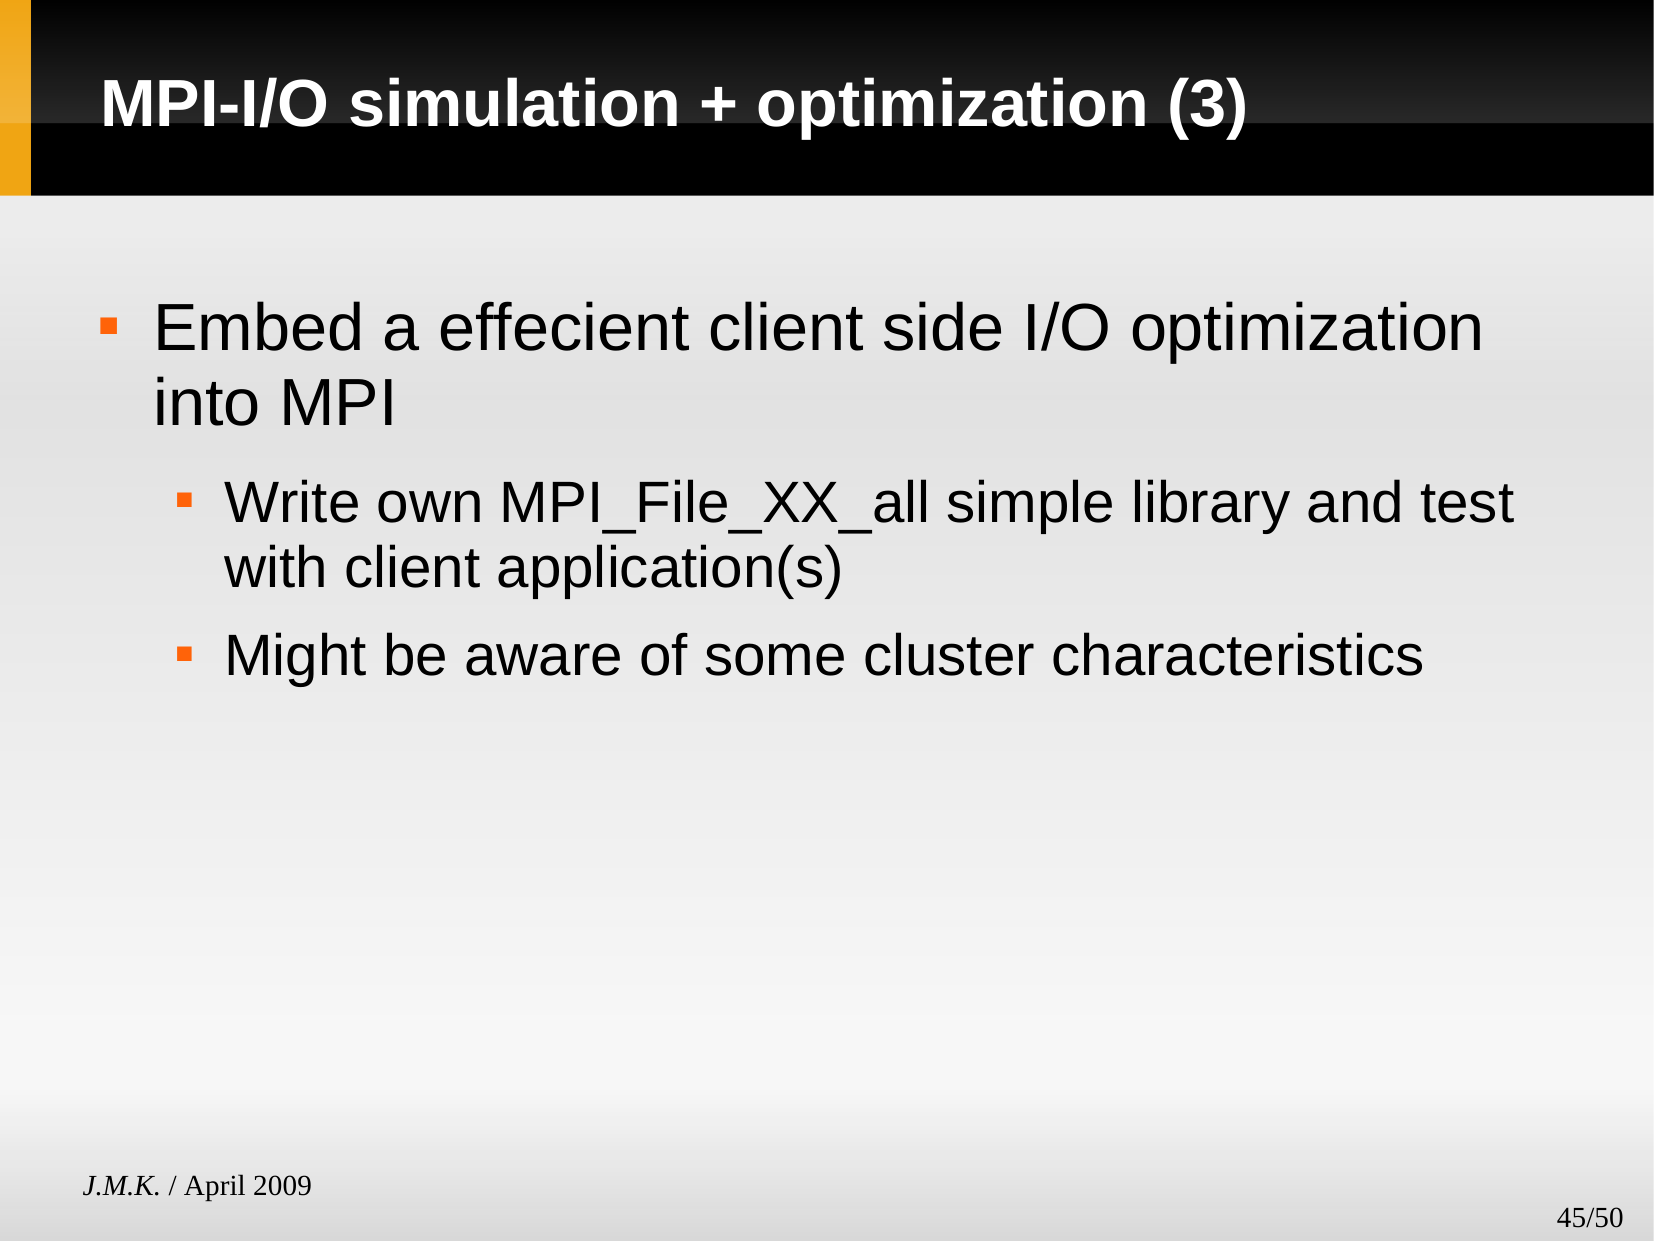

# MPI-I/O simulation + optimization (3)
Embed a effecient client side I/O optimization into MPI
Write own MPI_File_XX_all simple library and test with client application(s)
Might be aware of some cluster characteristics